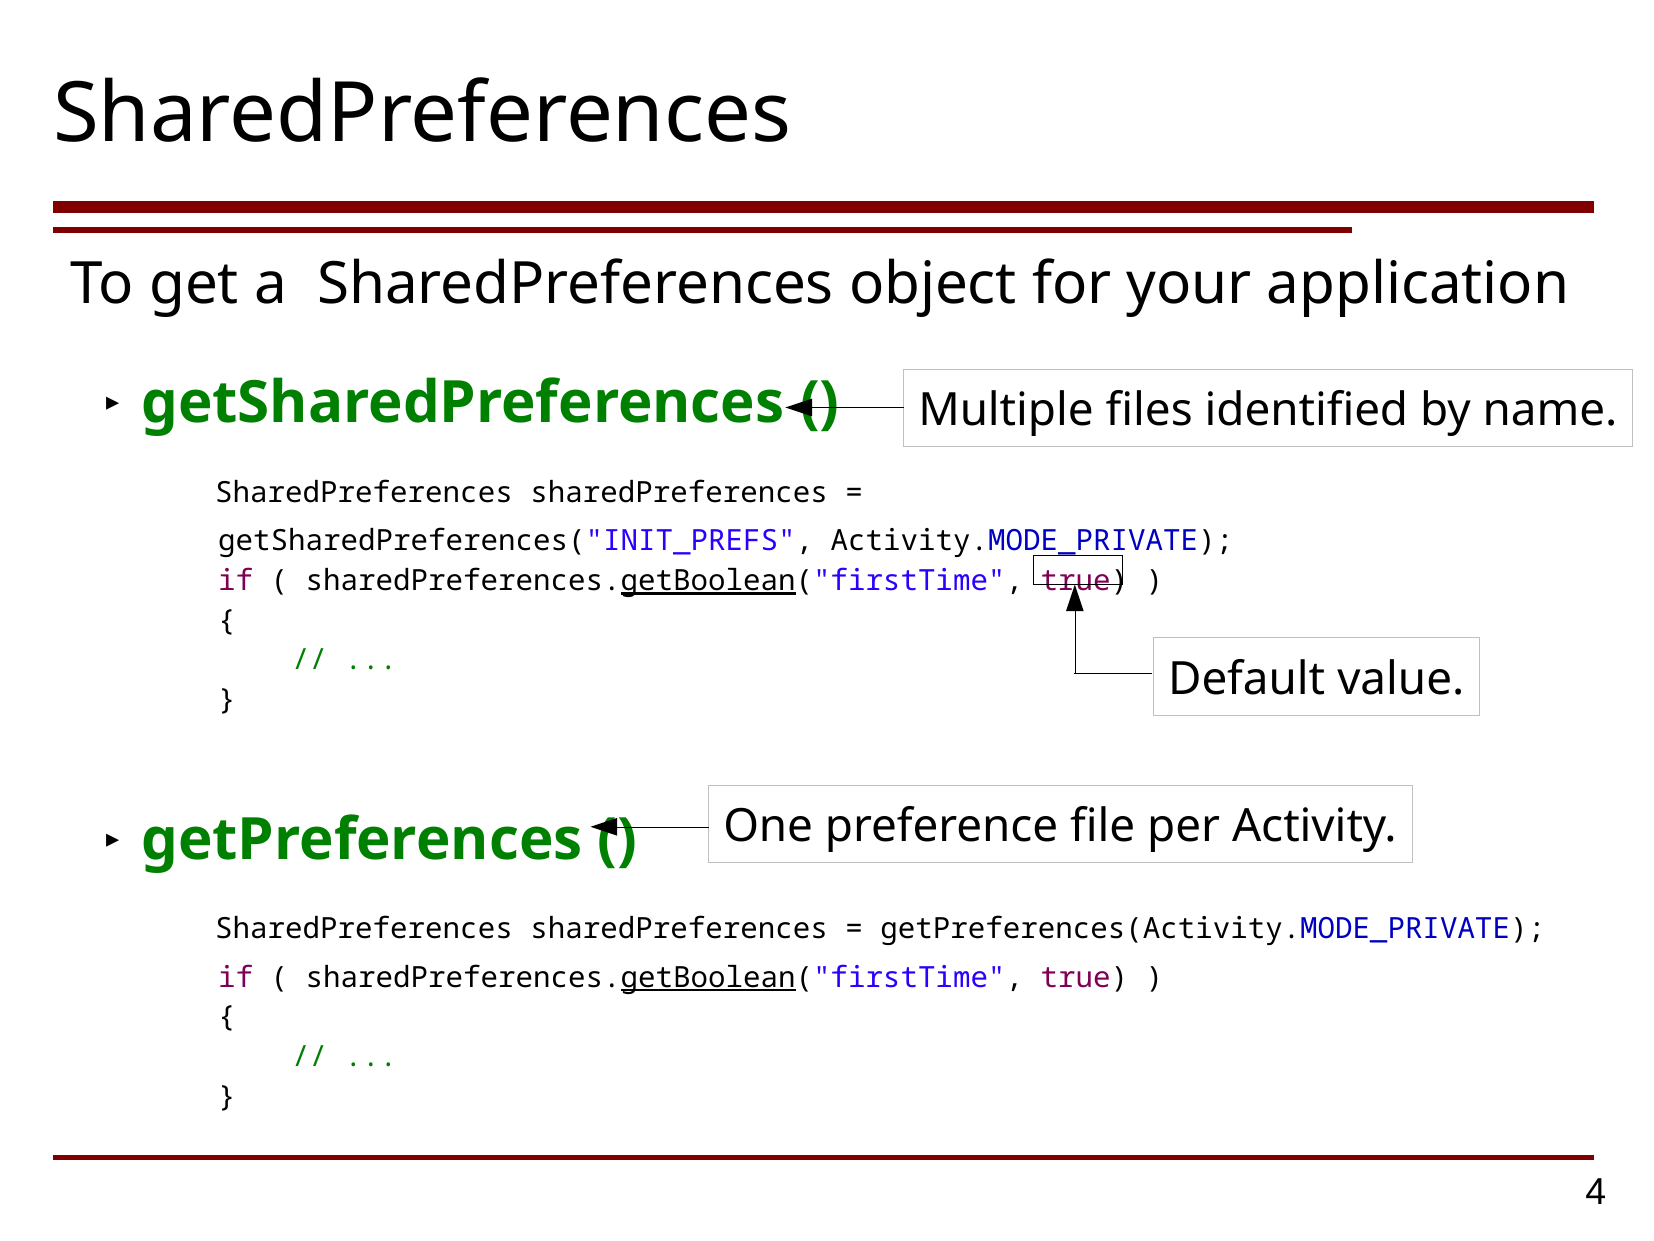

# SharedPreferences
To get a SharedPreferences object for your application
getSharedPreferences ()
	SharedPreferences sharedPreferences =
	 	getSharedPreferences("INIT_PREFS", Activity.MODE_PRIVATE);
		if ( sharedPreferences.getBoolean("firstTime", true) )
		{
			// ...
		}
getPreferences ()
	SharedPreferences sharedPreferences = getPreferences(Activity.MODE_PRIVATE);
		if ( sharedPreferences.getBoolean("firstTime", true) )
		{
			// ...
		}
Multiple files identified by name.
Default value.
One preference file per Activity.